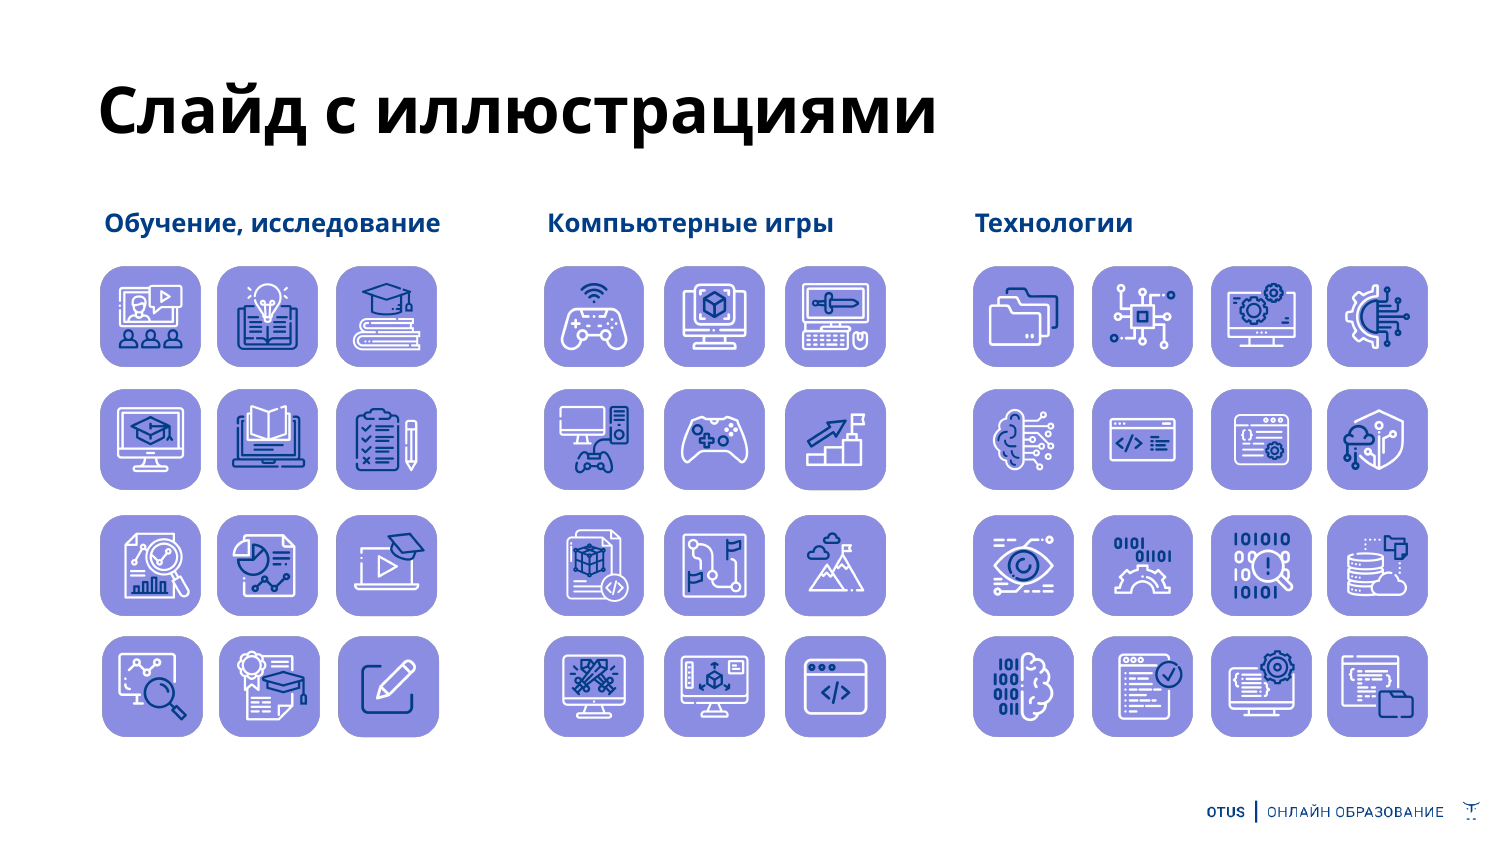

# Слайд с иллюстрациями
Обучение, исследование
Компьютерные игры
Технологии